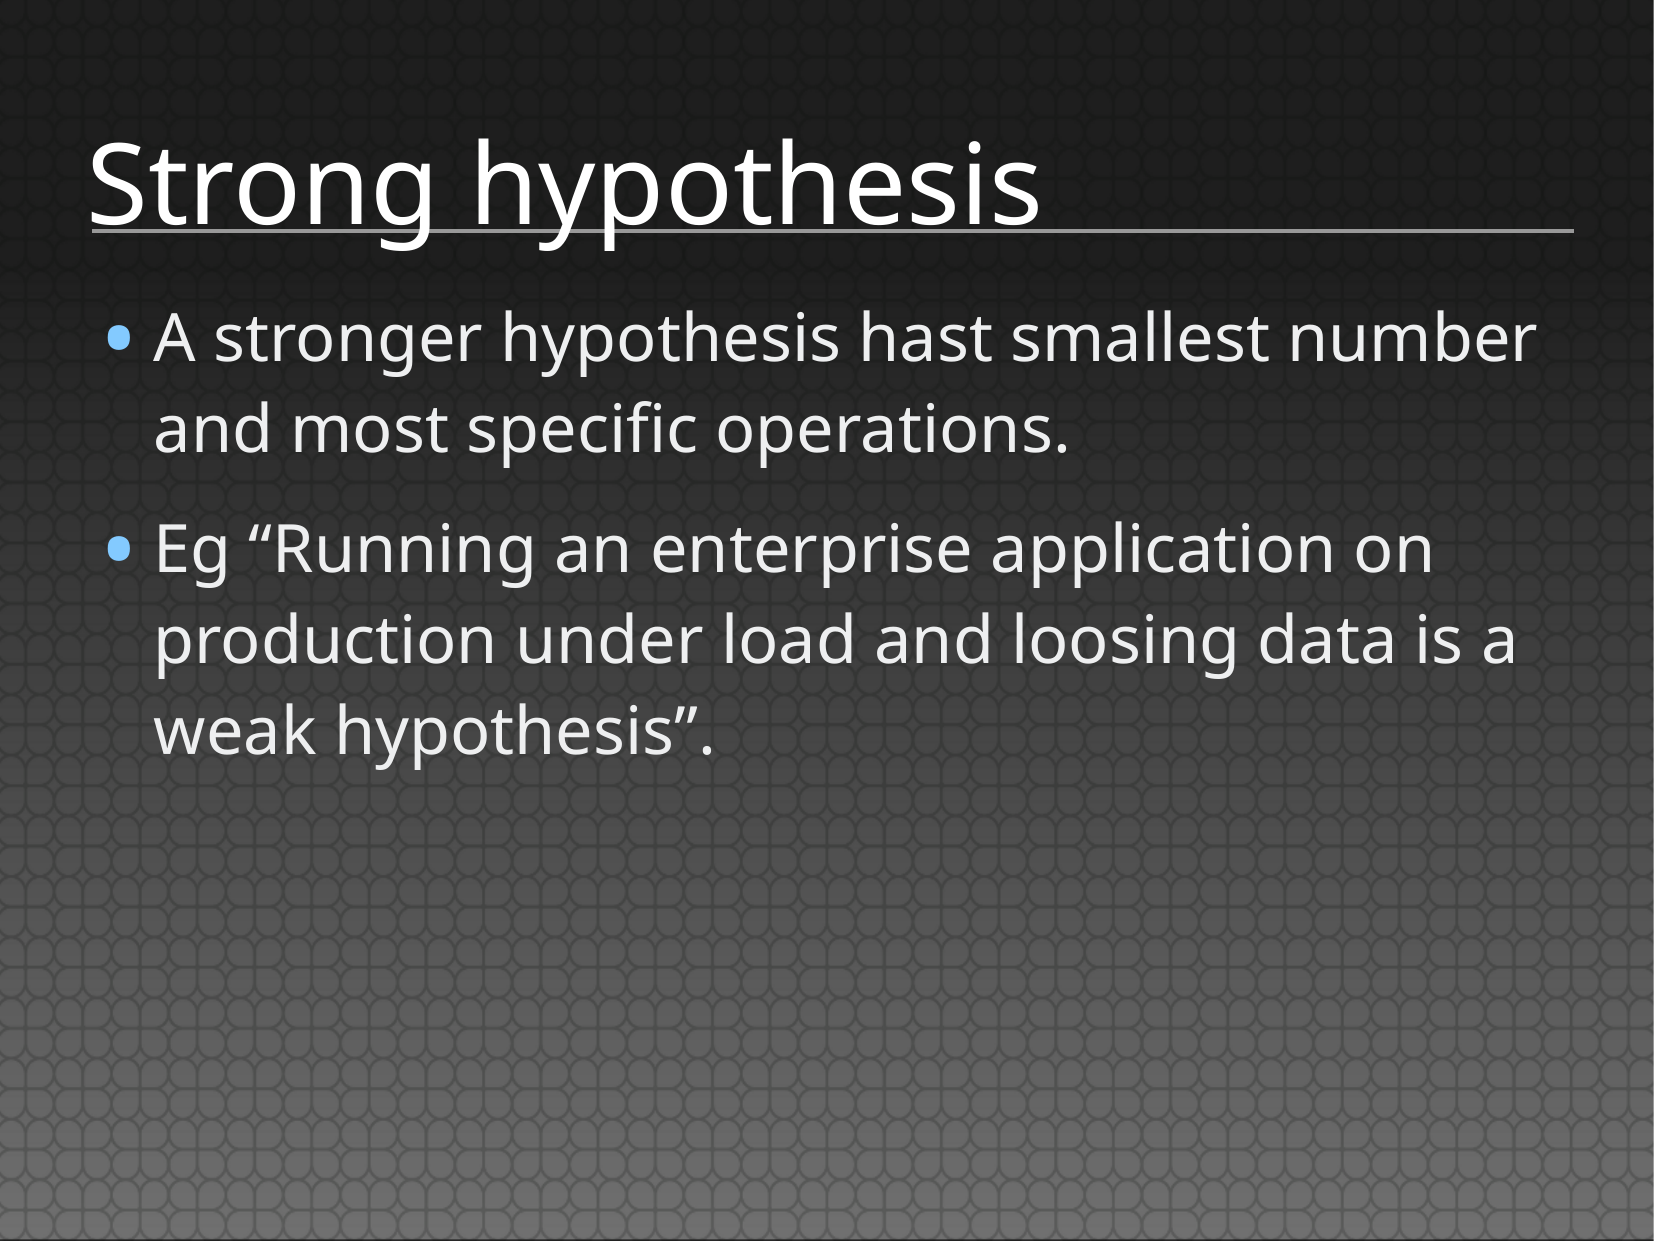

# Strong hypothesis
A stronger hypothesis hast smallest number and most specific operations.
Eg “Running an enterprise application on production under load and loosing data is a weak hypothesis”.